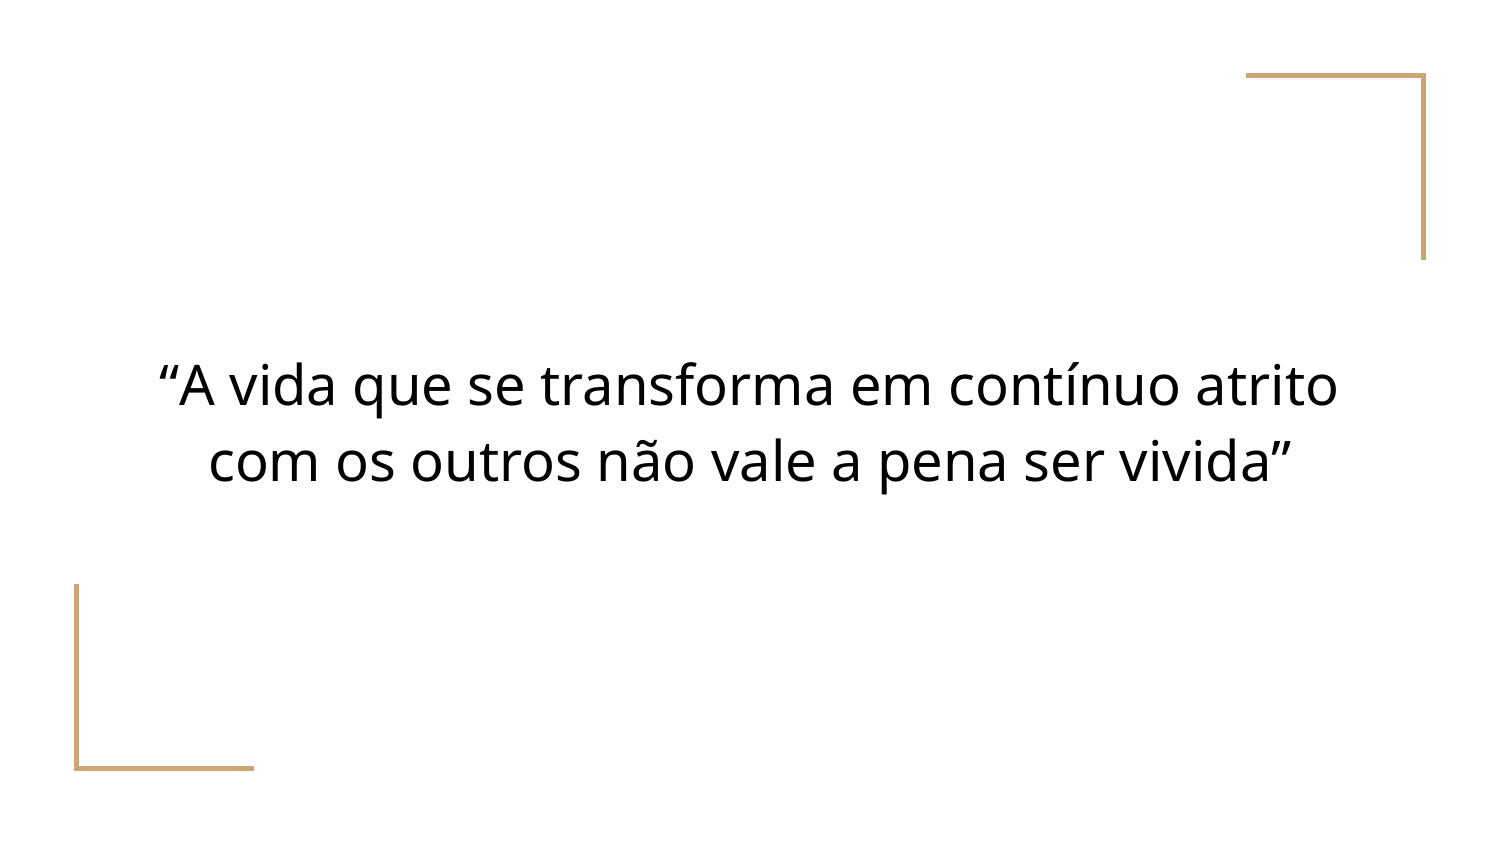

# “A vida que se transforma em contínuo atrito com os outros não vale a pena ser vivida”